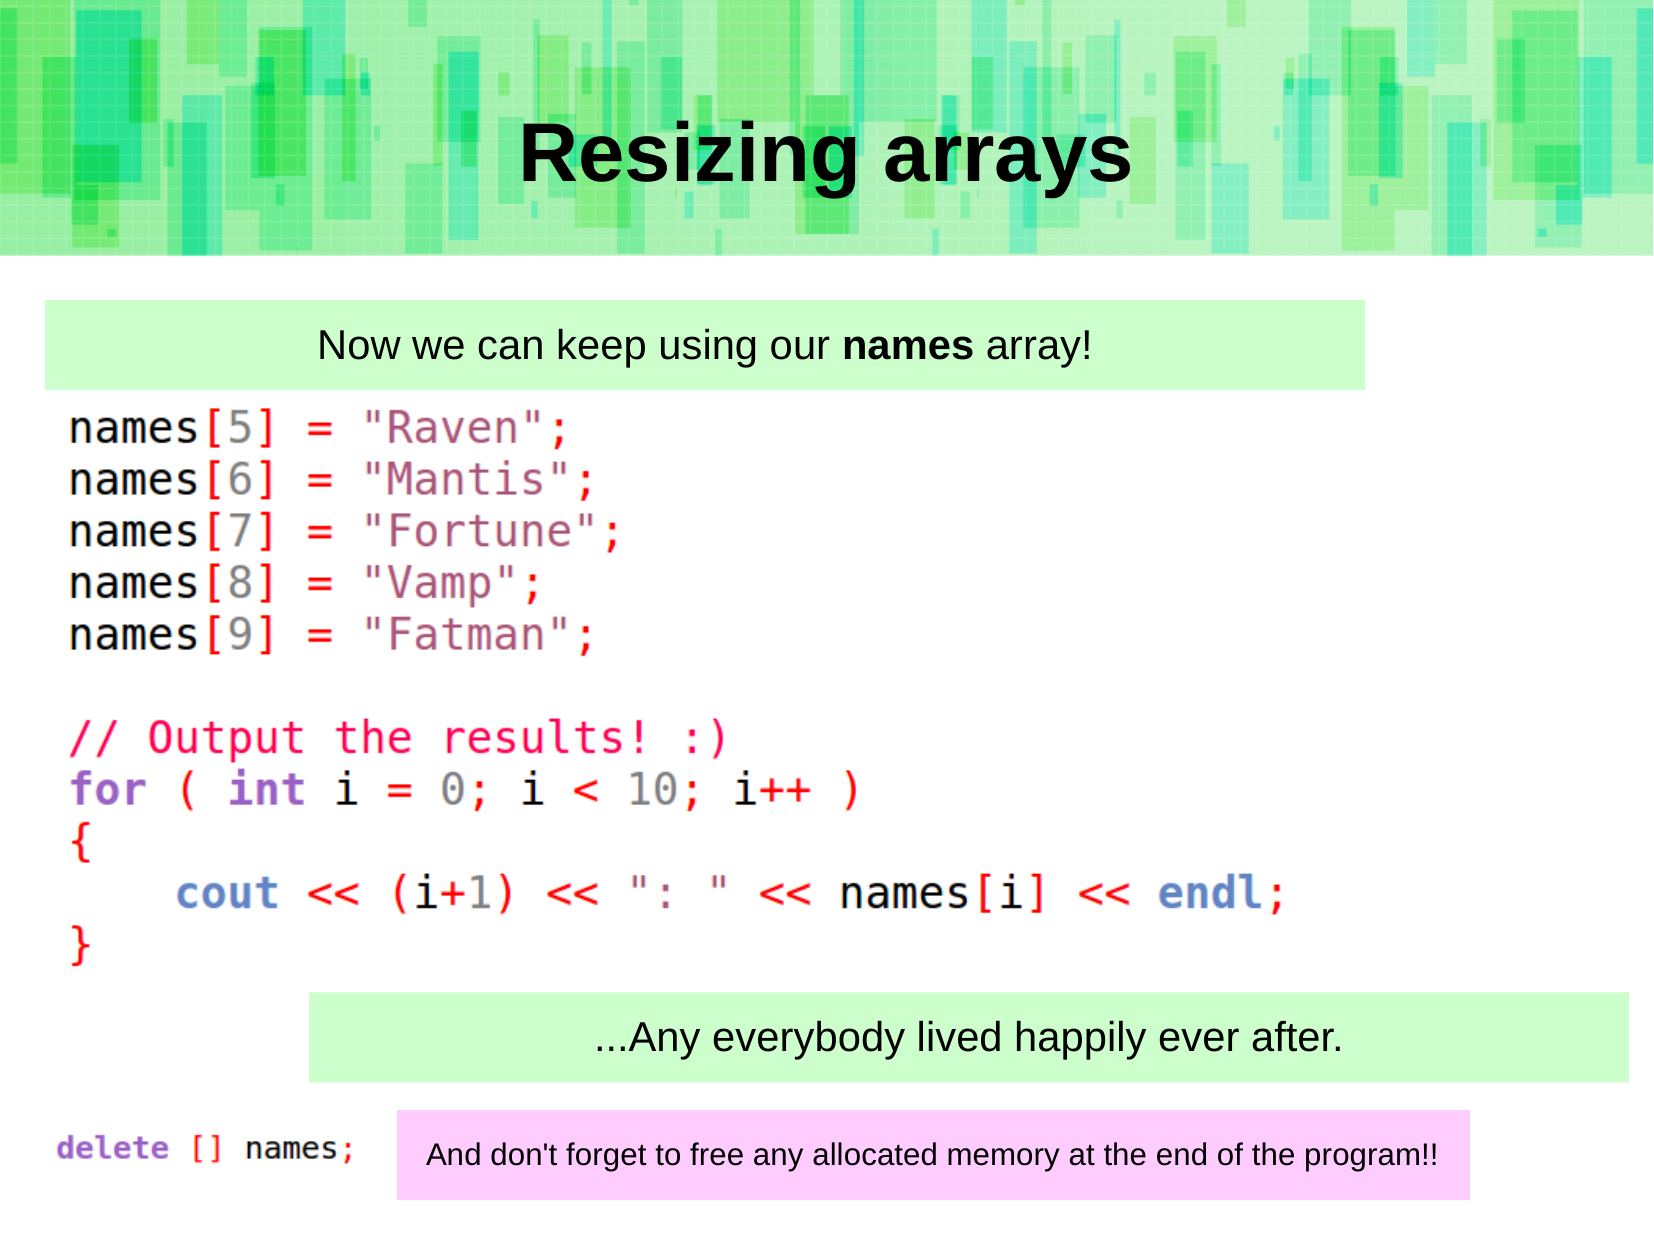

# Resizing arrays
Now we can keep using our names array!
...Any everybody lived happily ever after.
And don't forget to free any allocated memory at the end of the program!!